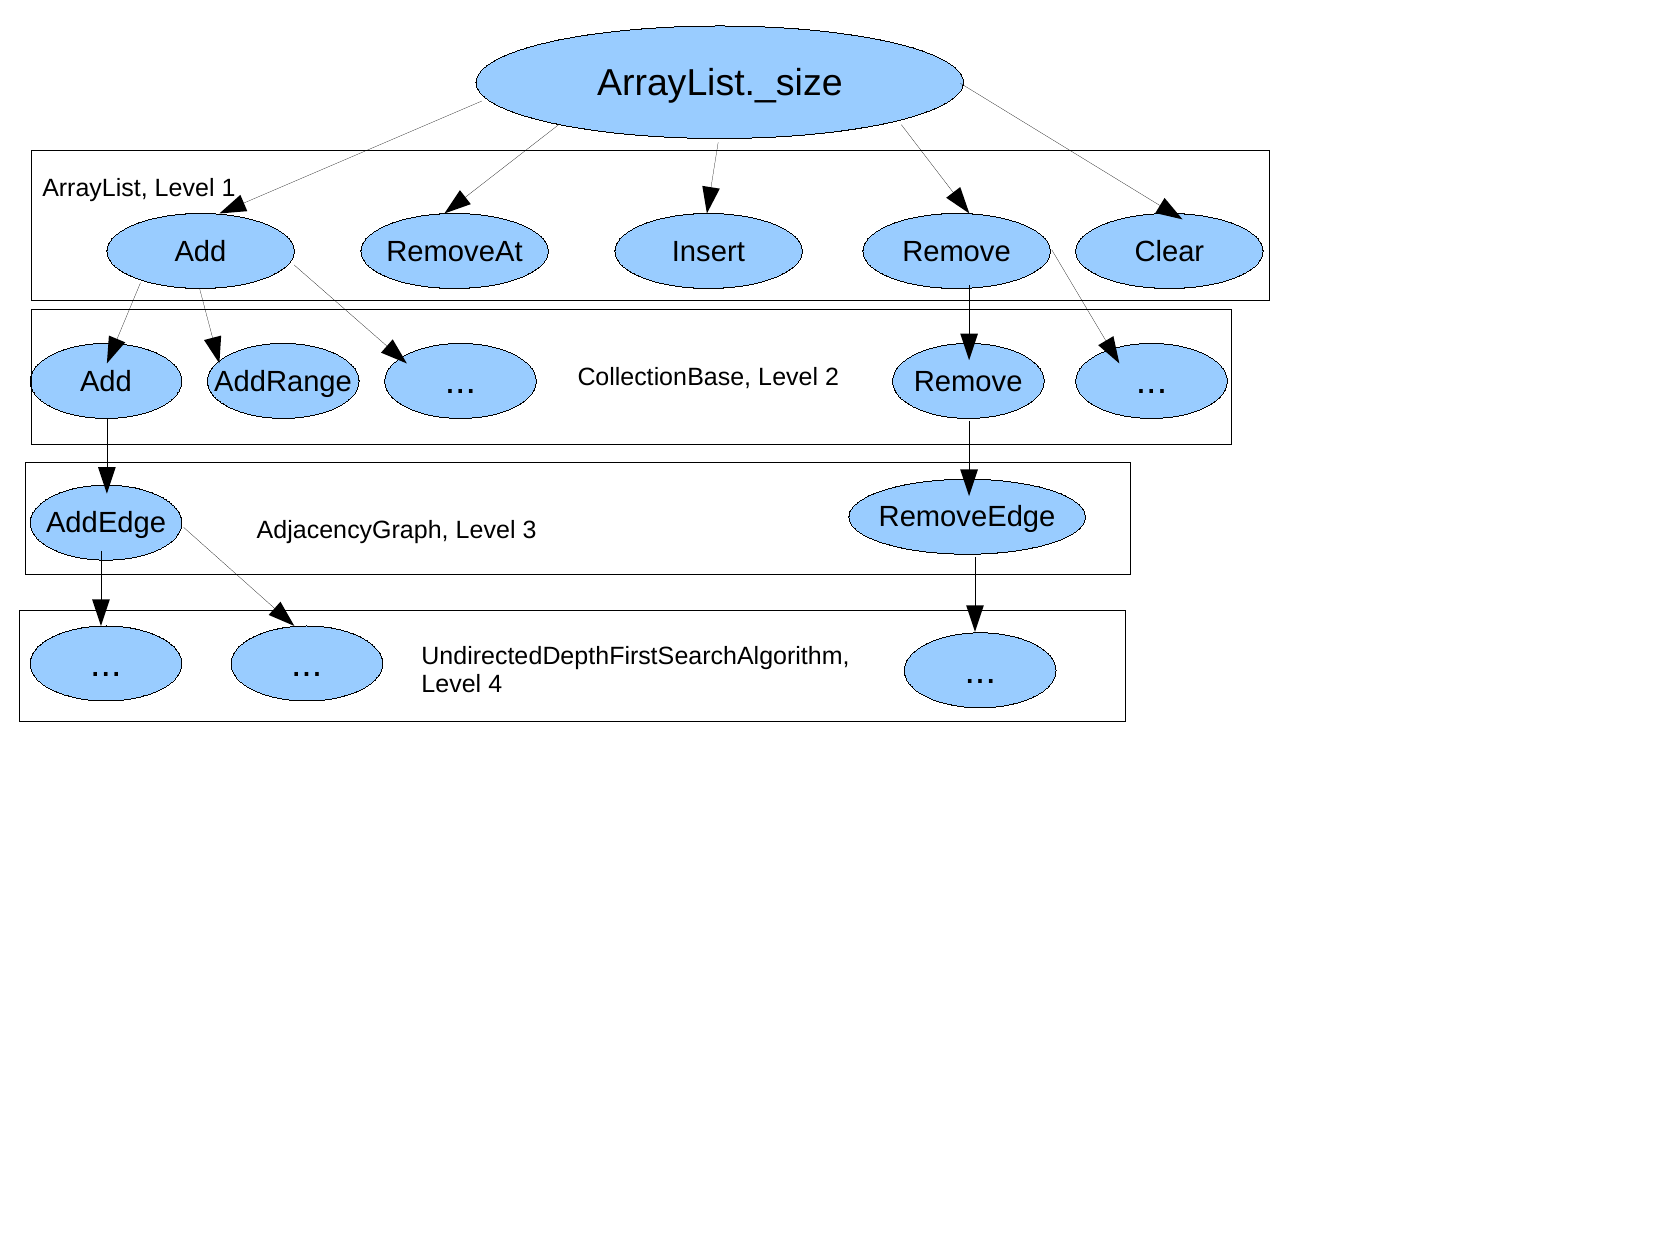

ArrayList._size
ArrayList, Level 1
Add
RemoveAt
Insert
Remove
Clear
Add
AddRange
...
Remove
...
CollectionBase, Level 2
RemoveEdge
AddEdge
AdjacencyGraph, Level 3
...
...
...
UndirectedDepthFirstSearchAlgorithm, Level 4